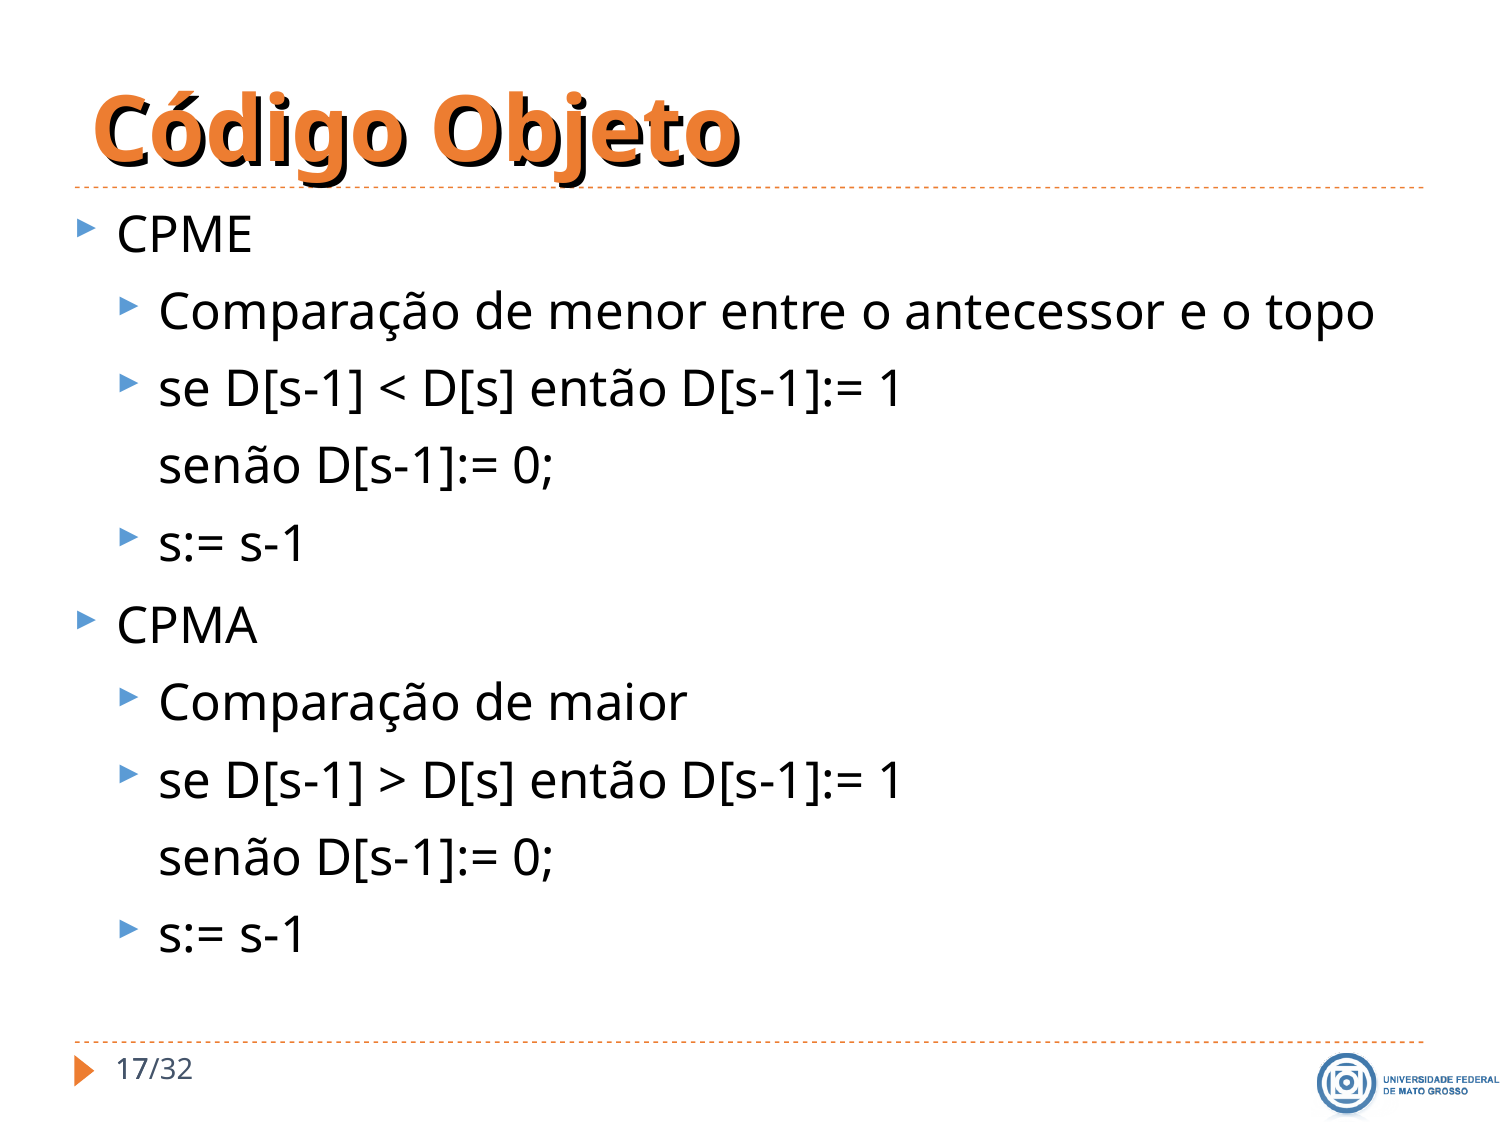

# Código Objeto
CPME
Comparação de menor entre o antecessor e o topo
se D[s-1] < D[s] então D[s-1]:= 1
senão D[s-1]:= 0;
s:= s-1
CPMA
Comparação de maior
se D[s-1] > D[s] então D[s-1]:= 1
senão D[s-1]:= 0;
s:= s-1
17